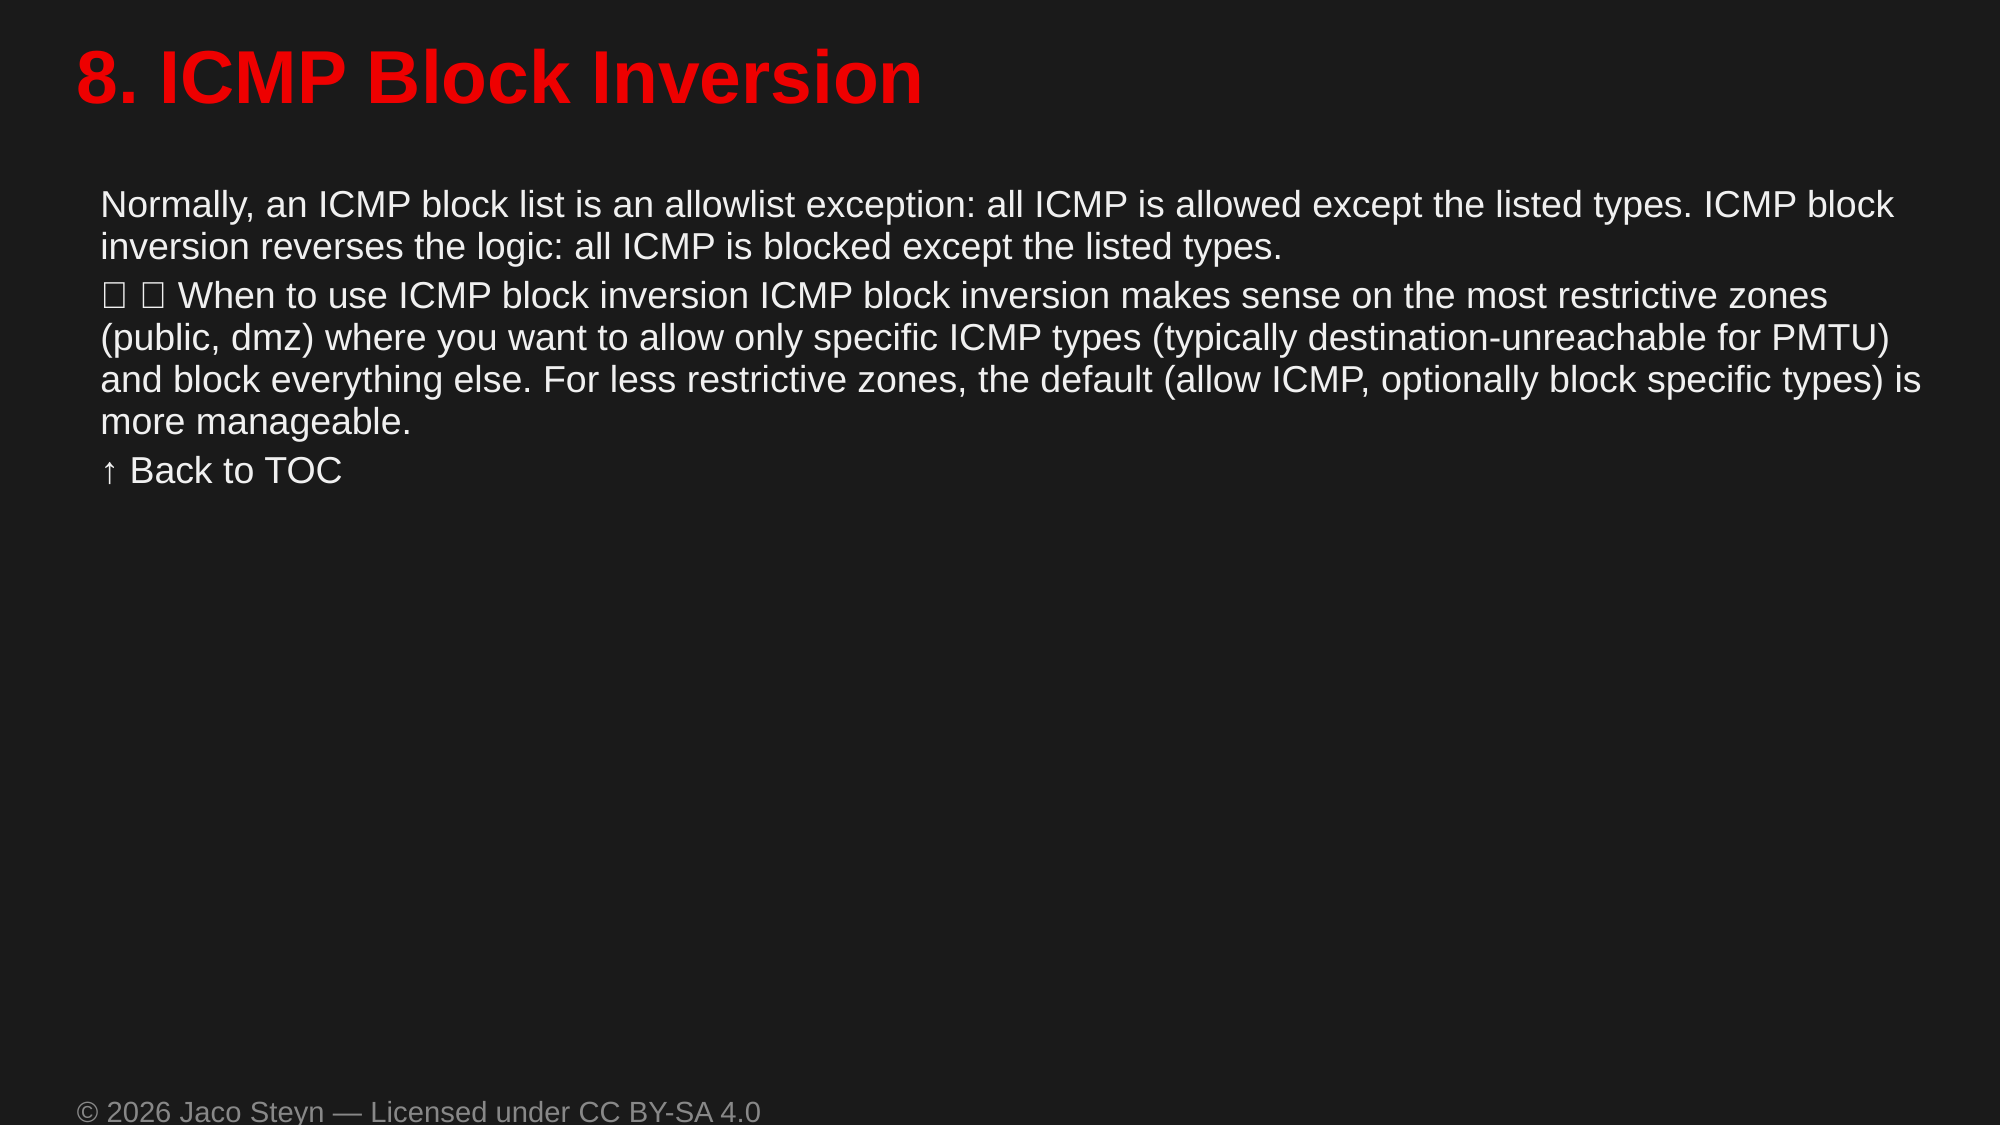

8. ICMP Block Inversion
Normally, an ICMP block list is an allowlist exception: all ICMP is allowed except the listed types. ICMP block inversion reverses the logic: all ICMP is blocked except the listed types.
💡 💡 When to use ICMP block inversion ICMP block inversion makes sense on the most restrictive zones (public, dmz) where you want to allow only specific ICMP types (typically destination-unreachable for PMTU) and block everything else. For less restrictive zones, the default (allow ICMP, optionally block specific types) is more manageable.
↑ Back to TOC
© 2026 Jaco Steyn — Licensed under CC BY-SA 4.0